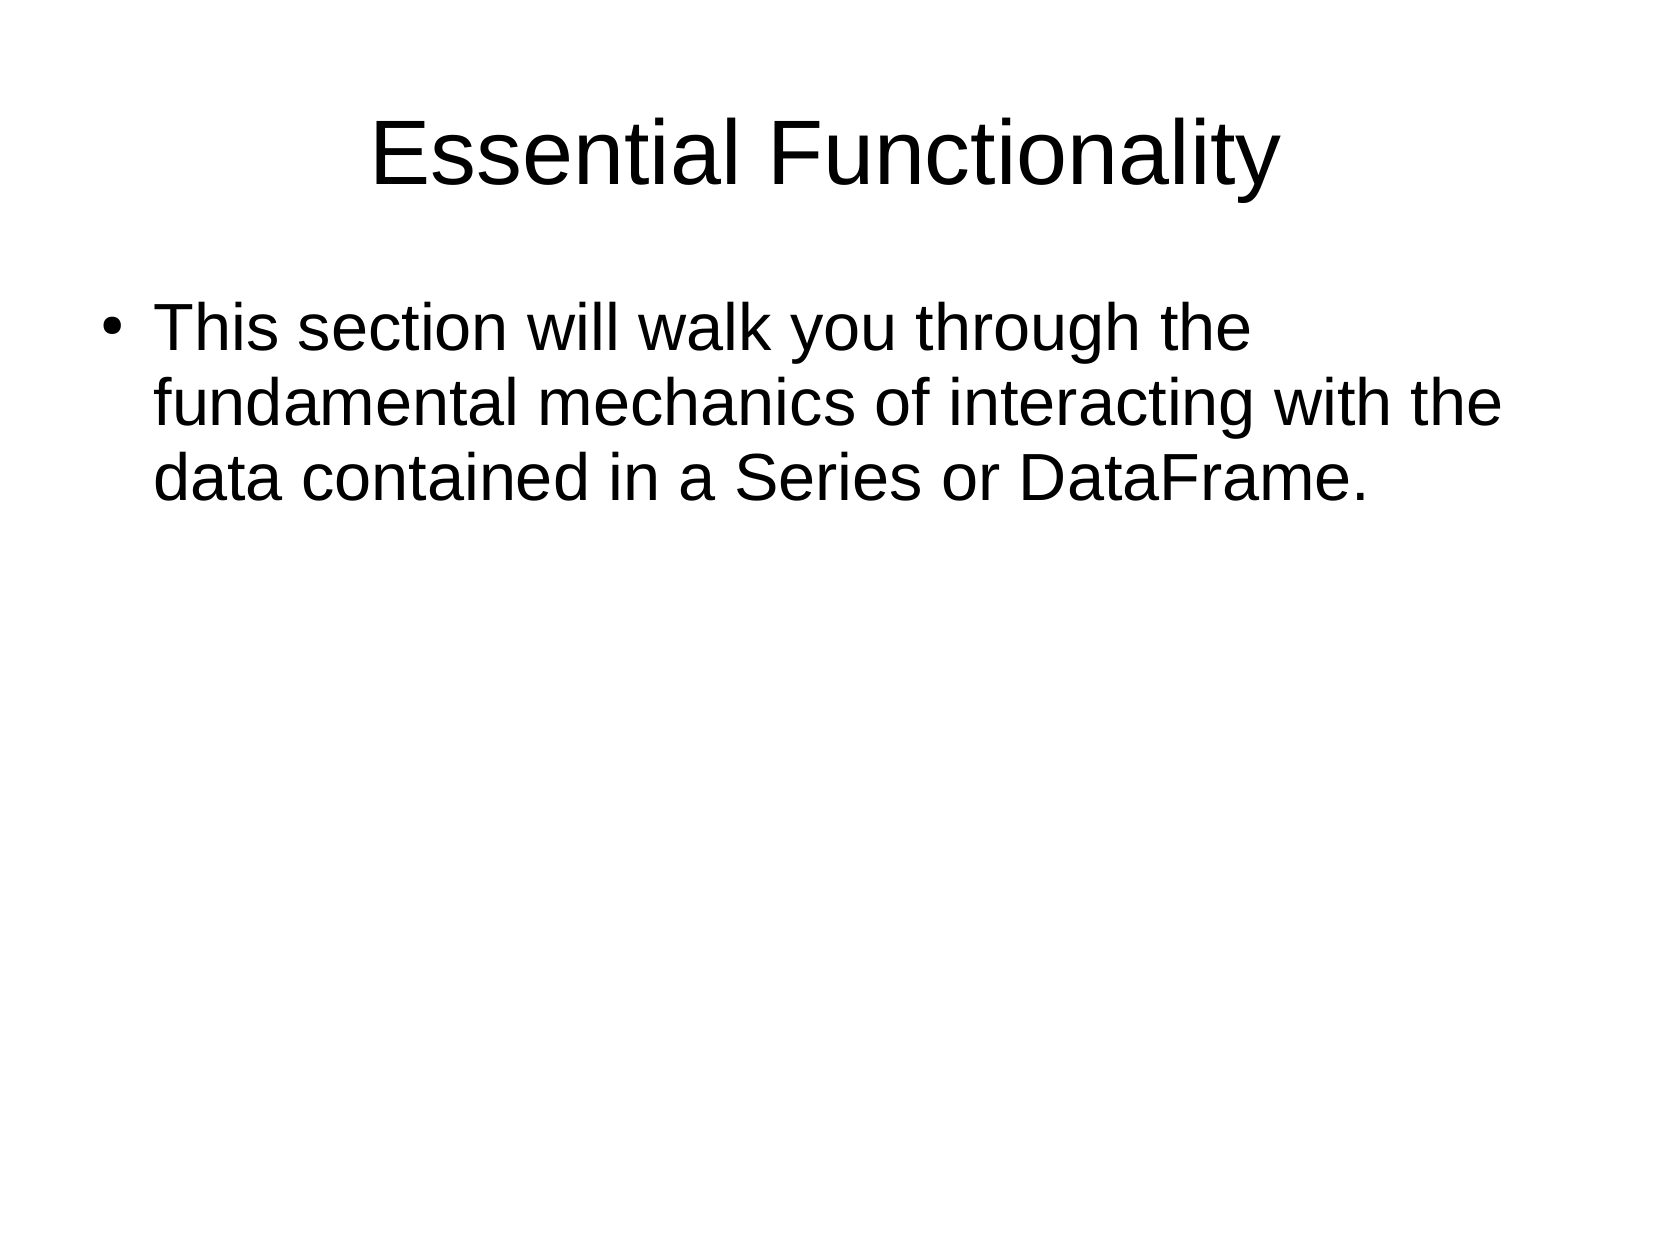

# Essential Functionality
This section will walk you through the fundamental mechanics of interacting with the data contained in a Series or DataFrame.